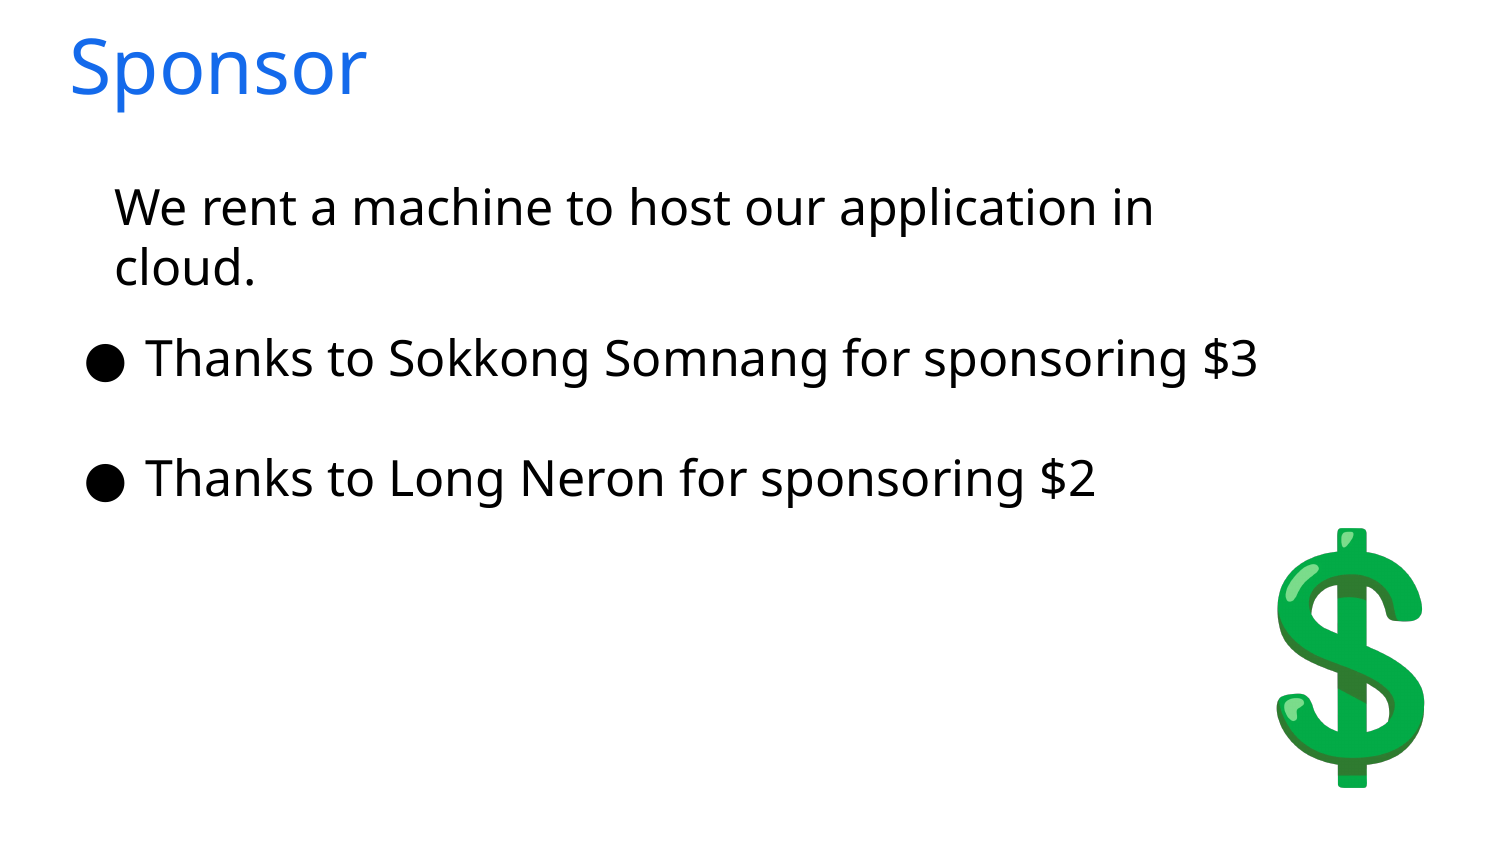

# Sponsor
We rent a machine to host our application in cloud.
Thanks to Sokkong Somnang for sponsoring $3
Thanks to Long Neron for sponsoring $2